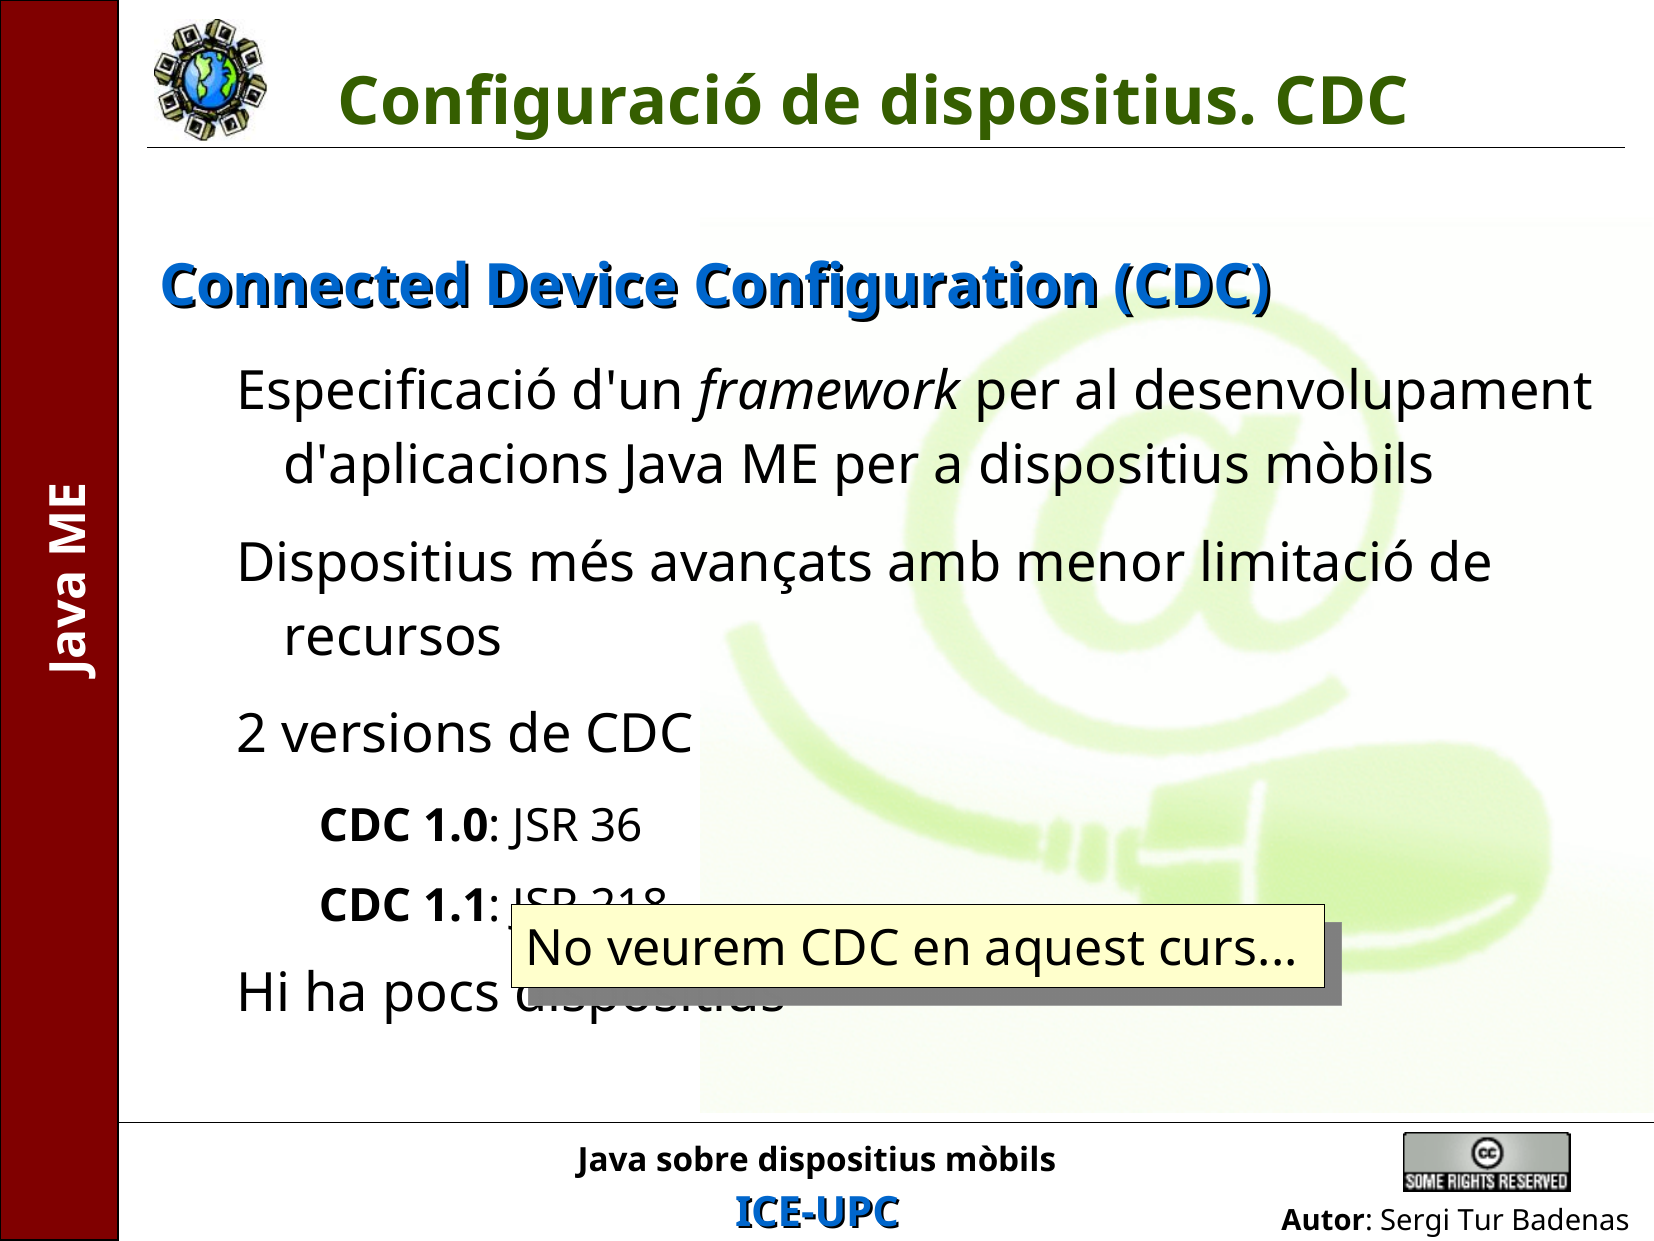

# Configuració de dispositius. CDC
Connected Device Configuration (CDC)
Especificació d'un framework per al desenvolupament d'aplicacions Java ME per a dispositius mòbils
Dispositius més avançats amb menor limitació de recursos
2 versions de CDC
CDC 1.0: JSR 36
CDC 1.1: JSR 218
Hi ha pocs dispositius
No veurem CDC en aquest curs...